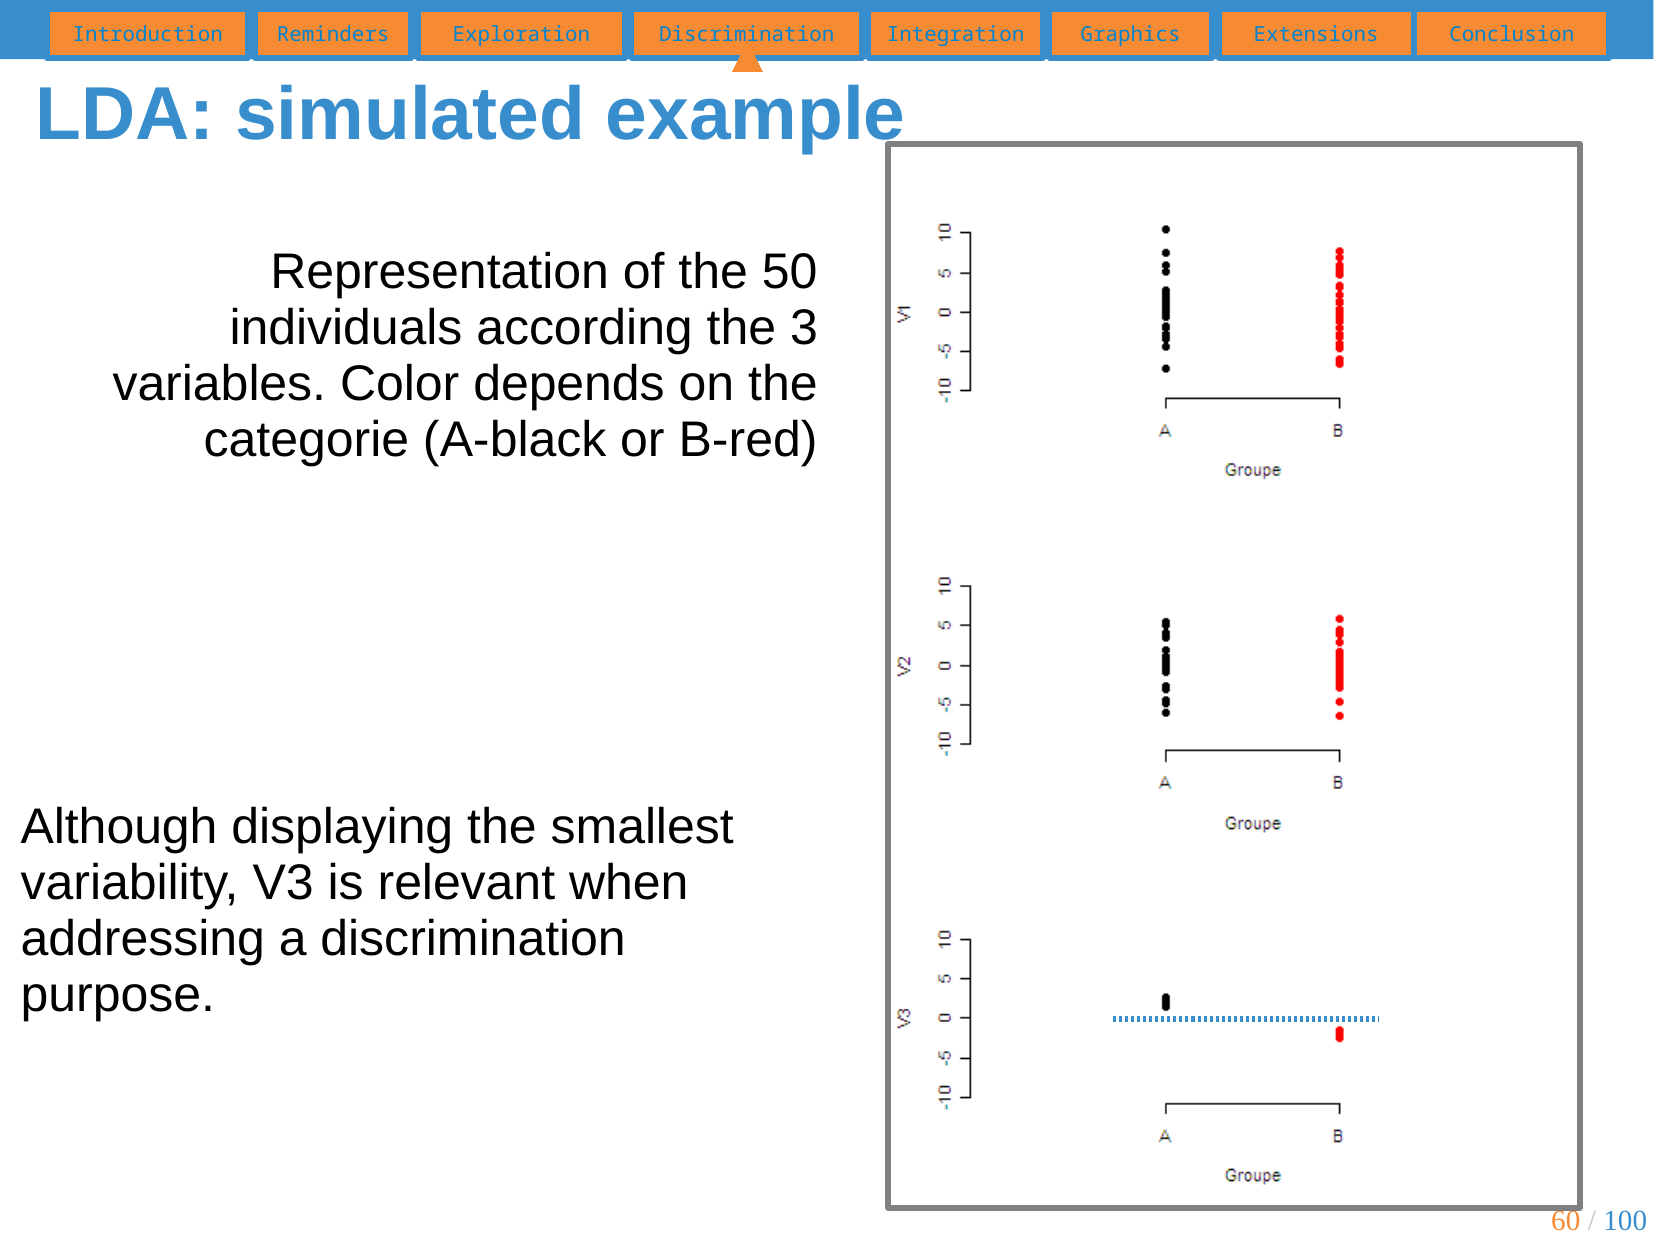

# LDA: simulated example
Representation of the 50 individuals according the 3 variables. Color depends on the categorie (A-black or B-red)
Although displaying the smallest variability, V3 is relevant when addressing a discrimination purpose.
60